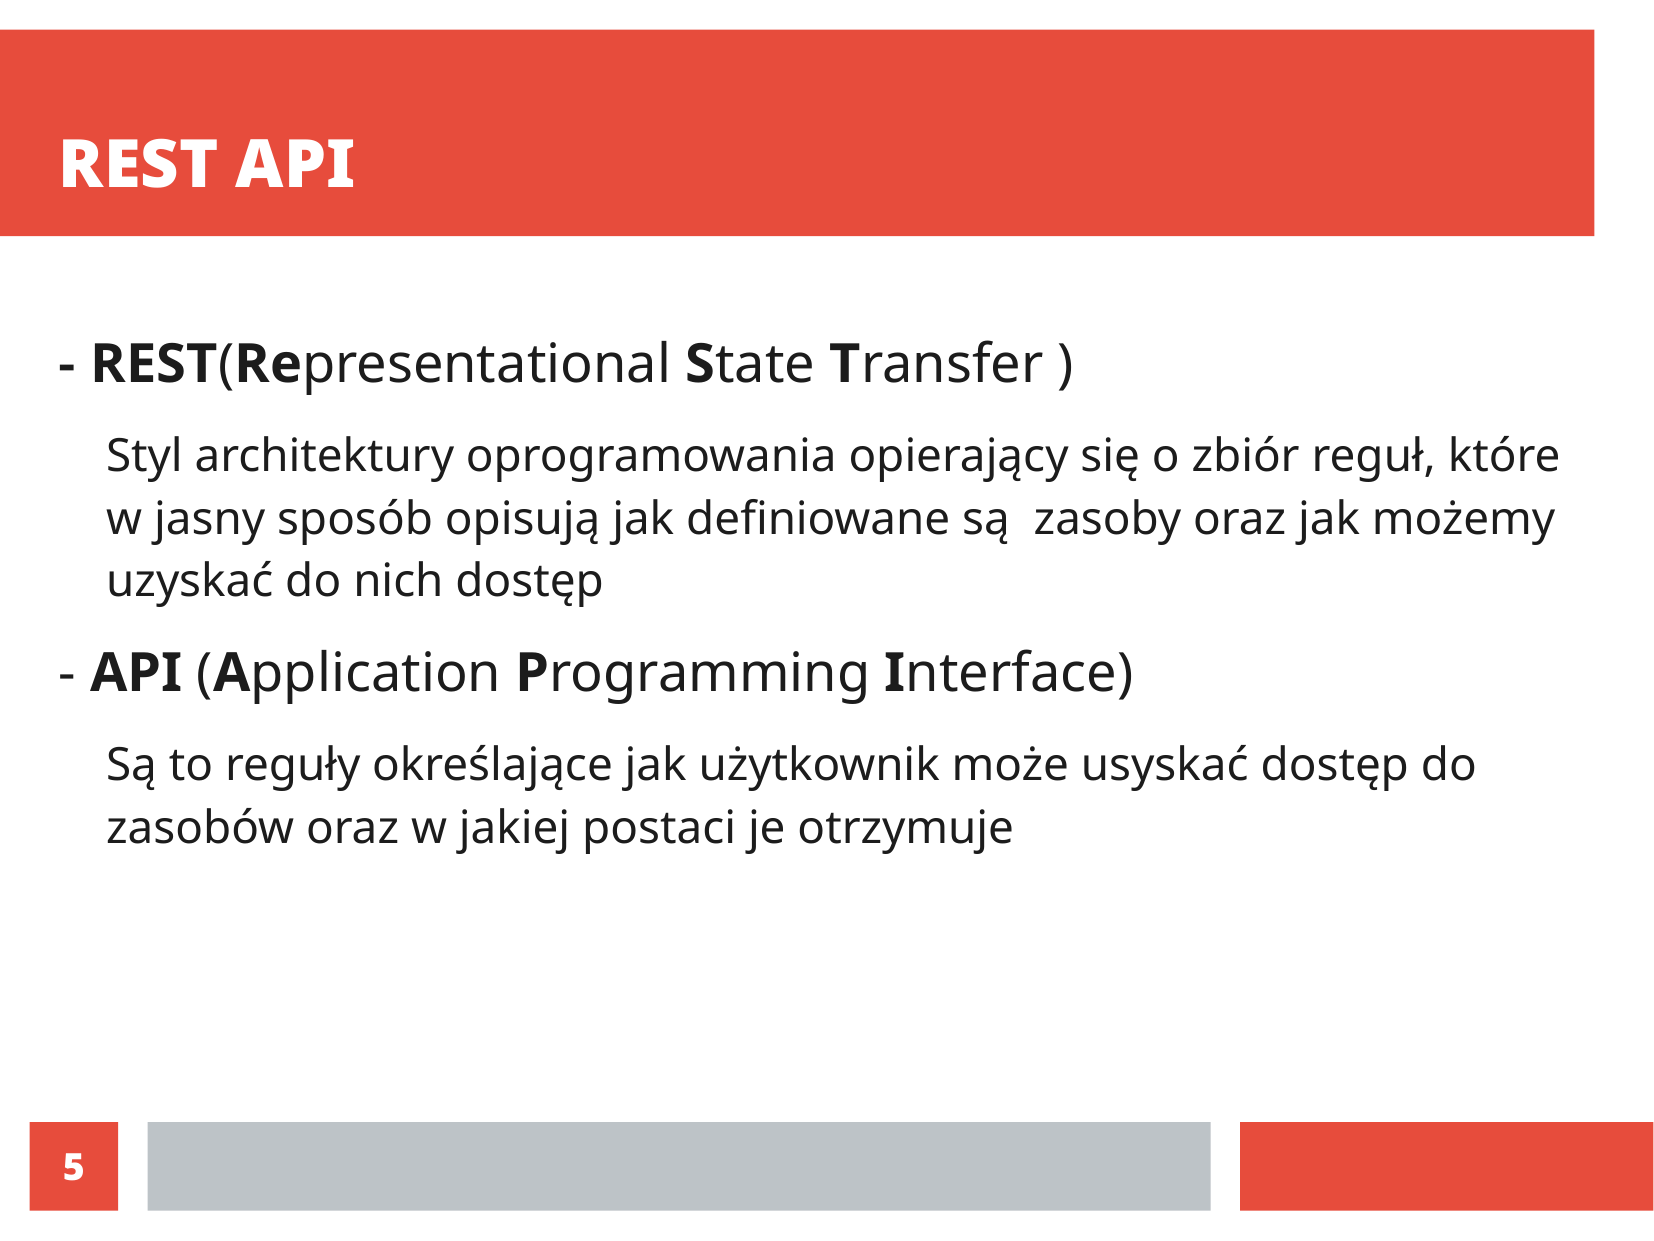

# REST API
- REST(Representational State Transfer )
Styl architektury oprogramowania opierający się o zbiór reguł, które w jasny sposób opisują jak definiowane są zasoby oraz jak możemy uzyskać do nich dostęp
- API (Application Programming Interface)
Są to reguły określające jak użytkownik może usyskać dostęp do zasobów oraz w jakiej postaci je otrzymuje
5